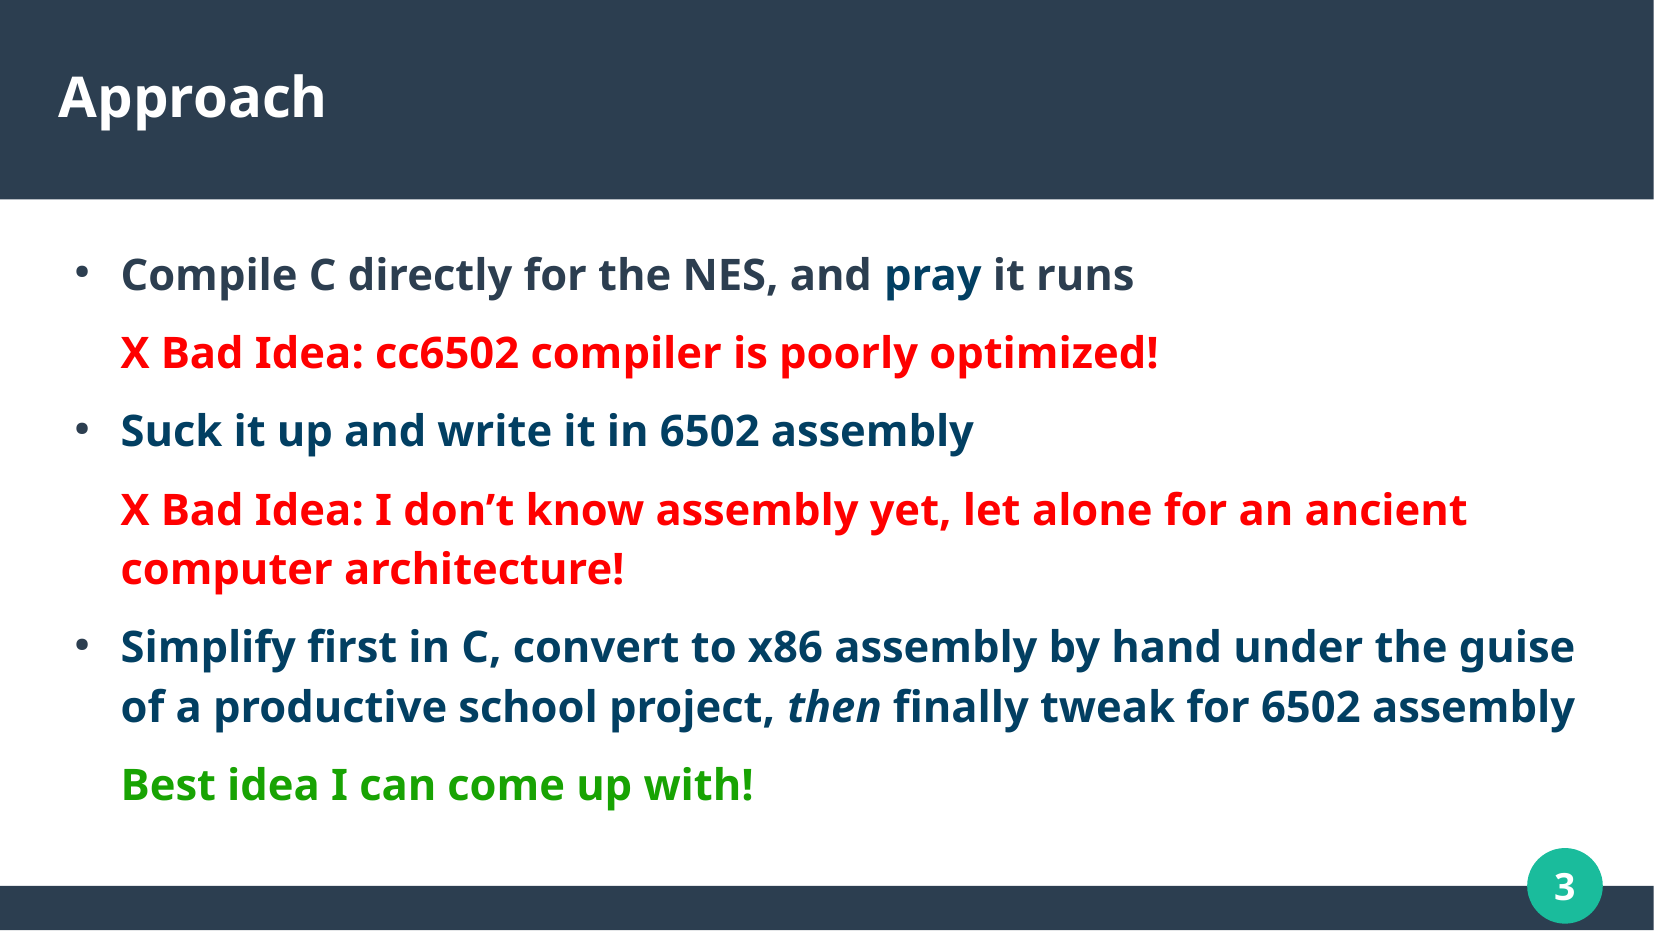

# Approach
Compile C directly for the NES, and pray it runs
X Bad Idea: cc6502 compiler is poorly optimized!
Suck it up and write it in 6502 assembly
X Bad Idea: I don’t know assembly yet, let alone for an ancient computer architecture!
Simplify first in C, convert to x86 assembly by hand under the guise of a productive school project, then finally tweak for 6502 assembly
Best idea I can come up with!